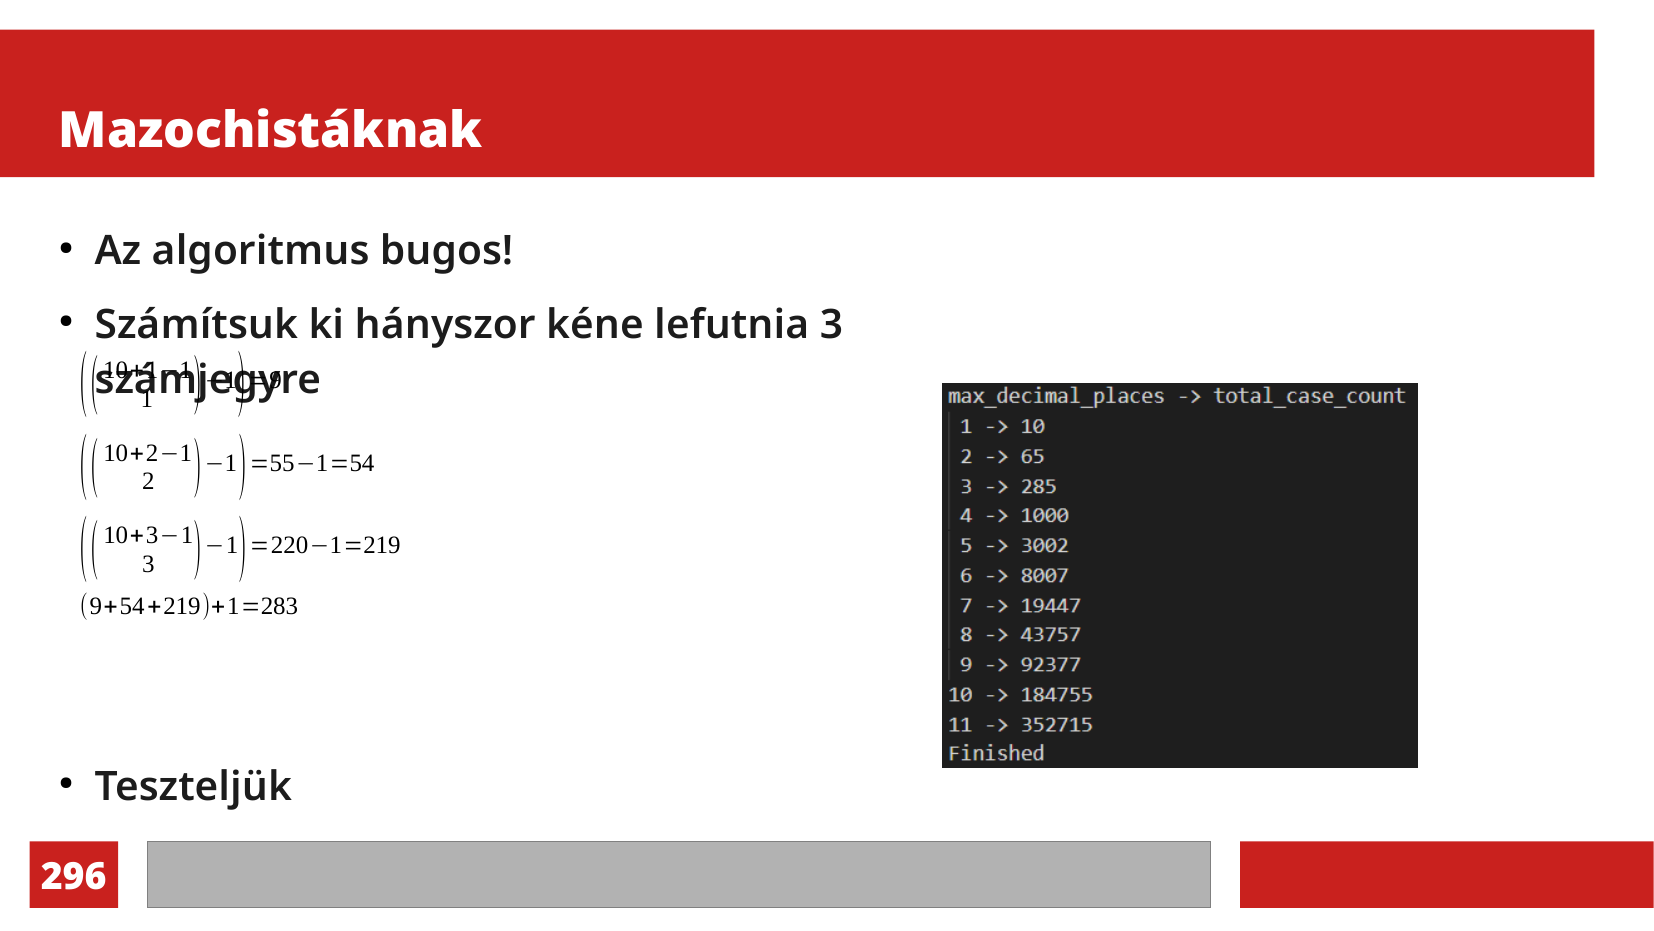

# Mazochistáknak
Az algoritmus bugos!
Számítsuk ki hányszor kéne lefutnia 3 számjegyre
Teszteljük
296